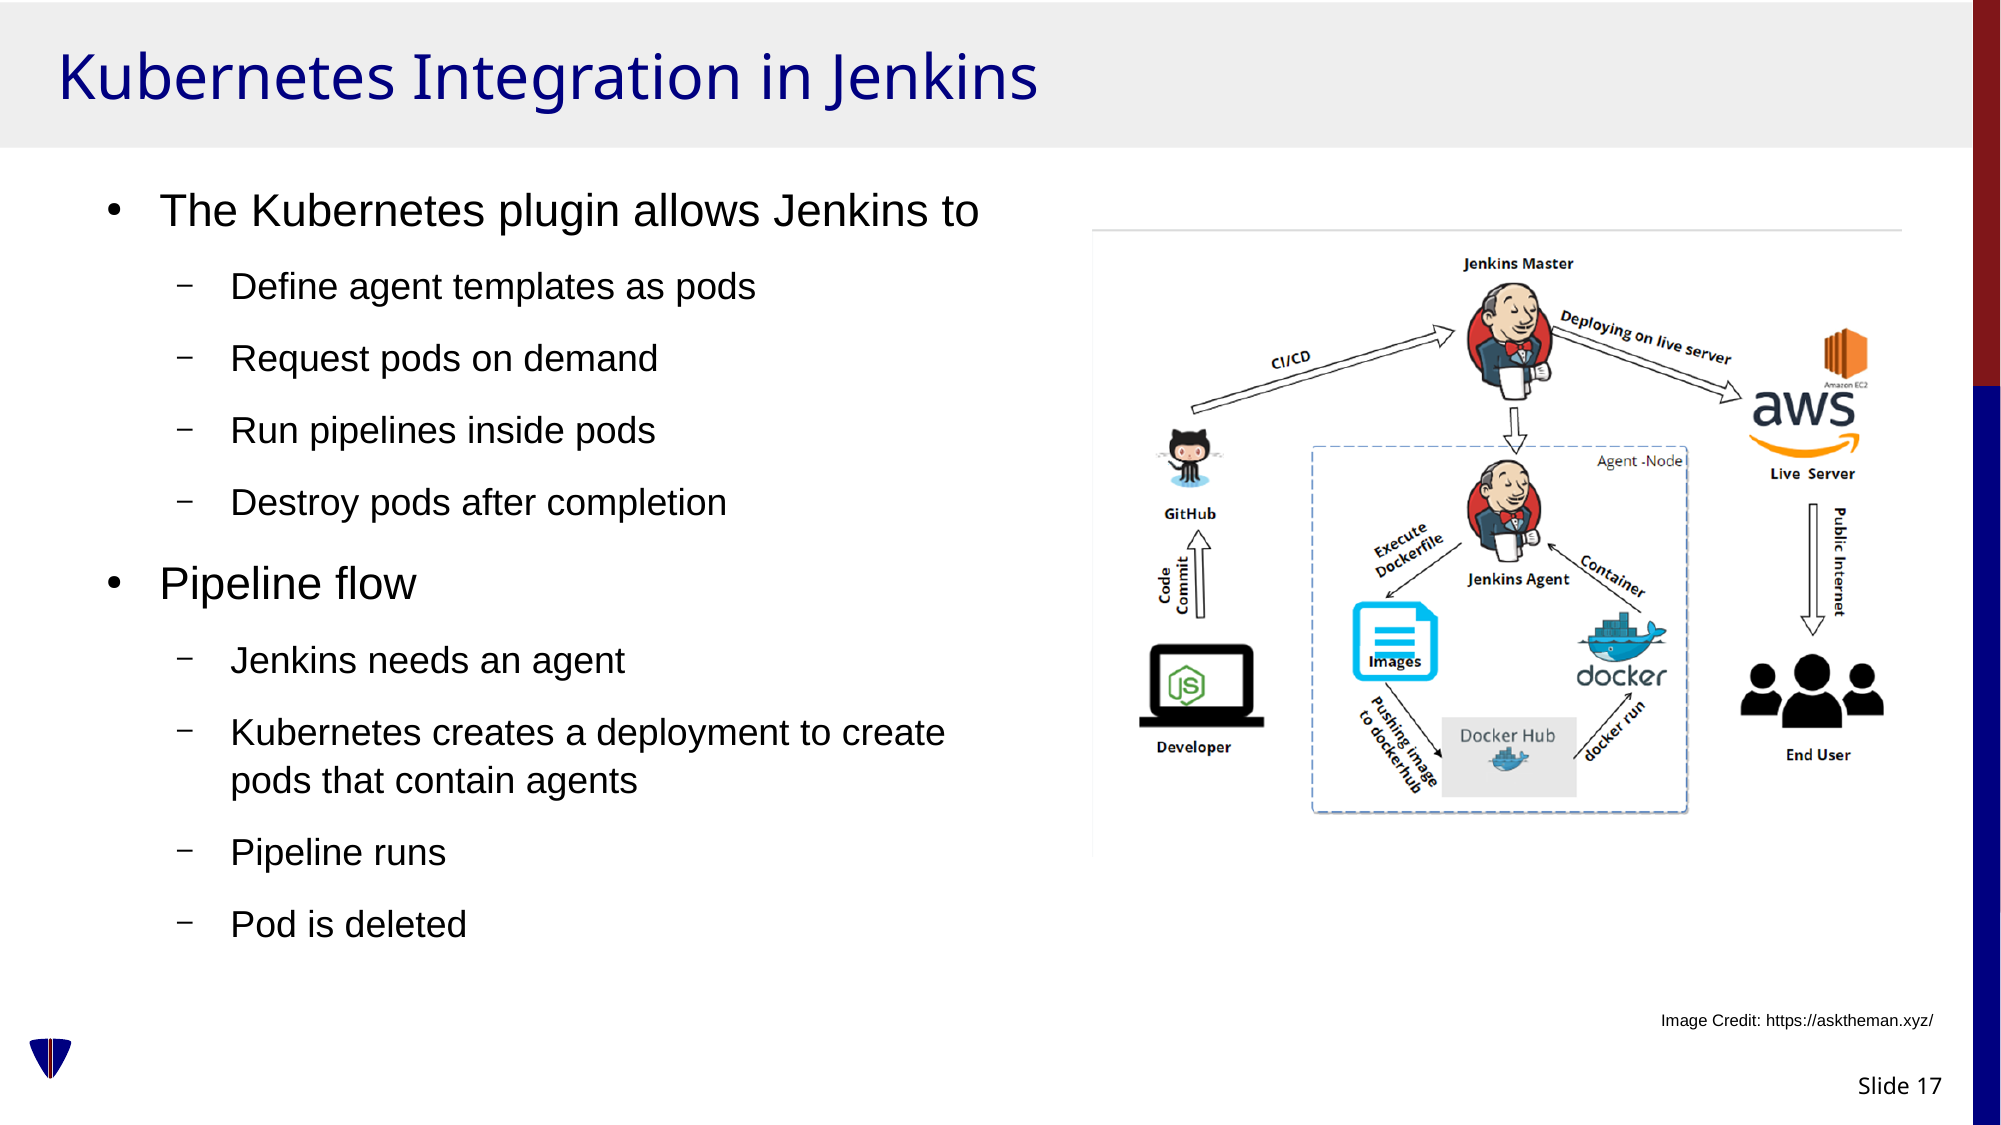

# Kubernetes Integration in Jenkins
The Kubernetes plugin allows Jenkins to
Define agent templates as pods
Request pods on demand
Run pipelines inside pods
Destroy pods after completion
Pipeline flow
Jenkins needs an agent
Kubernetes creates a deployment to create pods that contain agents
Pipeline runs
Pod is deleted
Image Credit: https://asktheman.xyz/